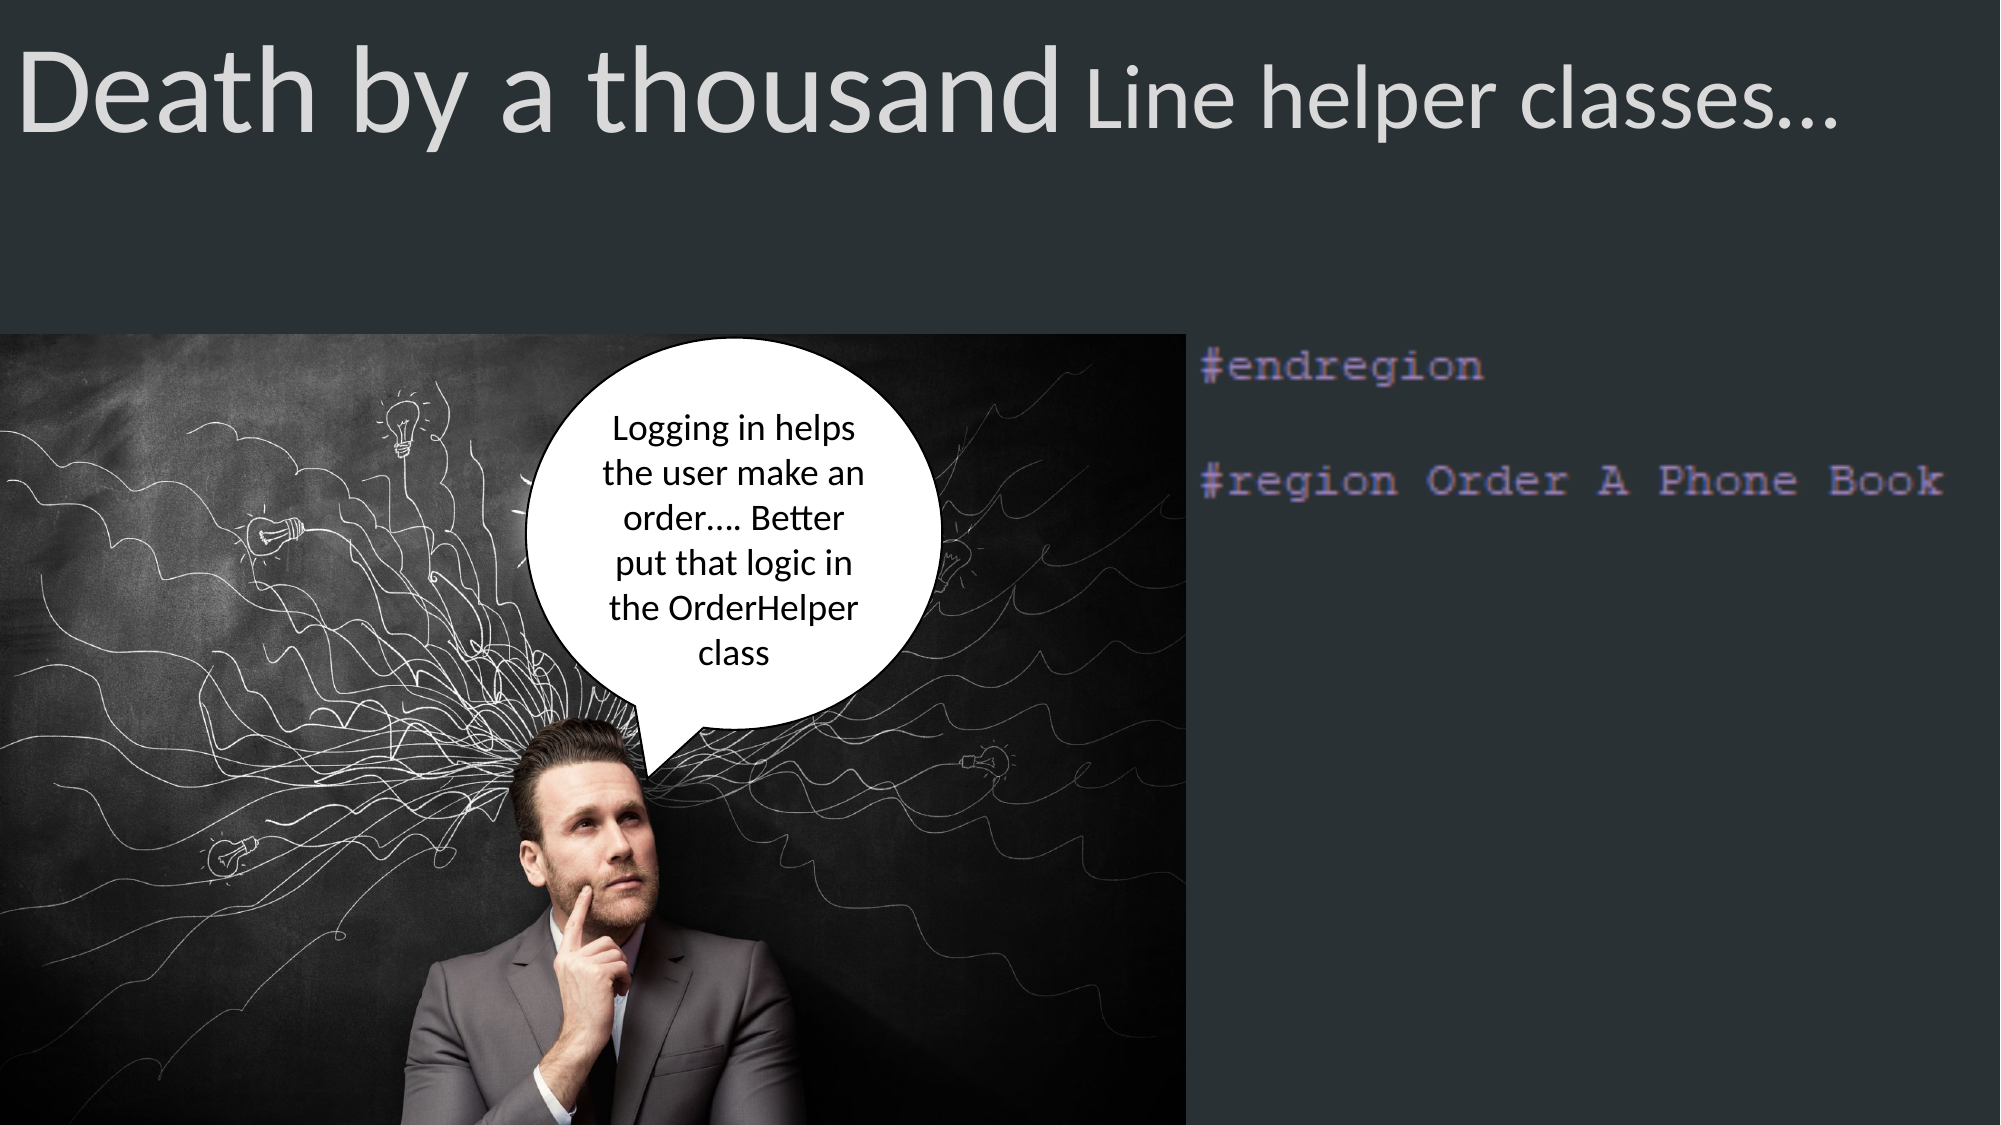

Death by a thousand
Line helper classes…
Logging in helps the user make an order…. Better put that logic in the OrderHelper class